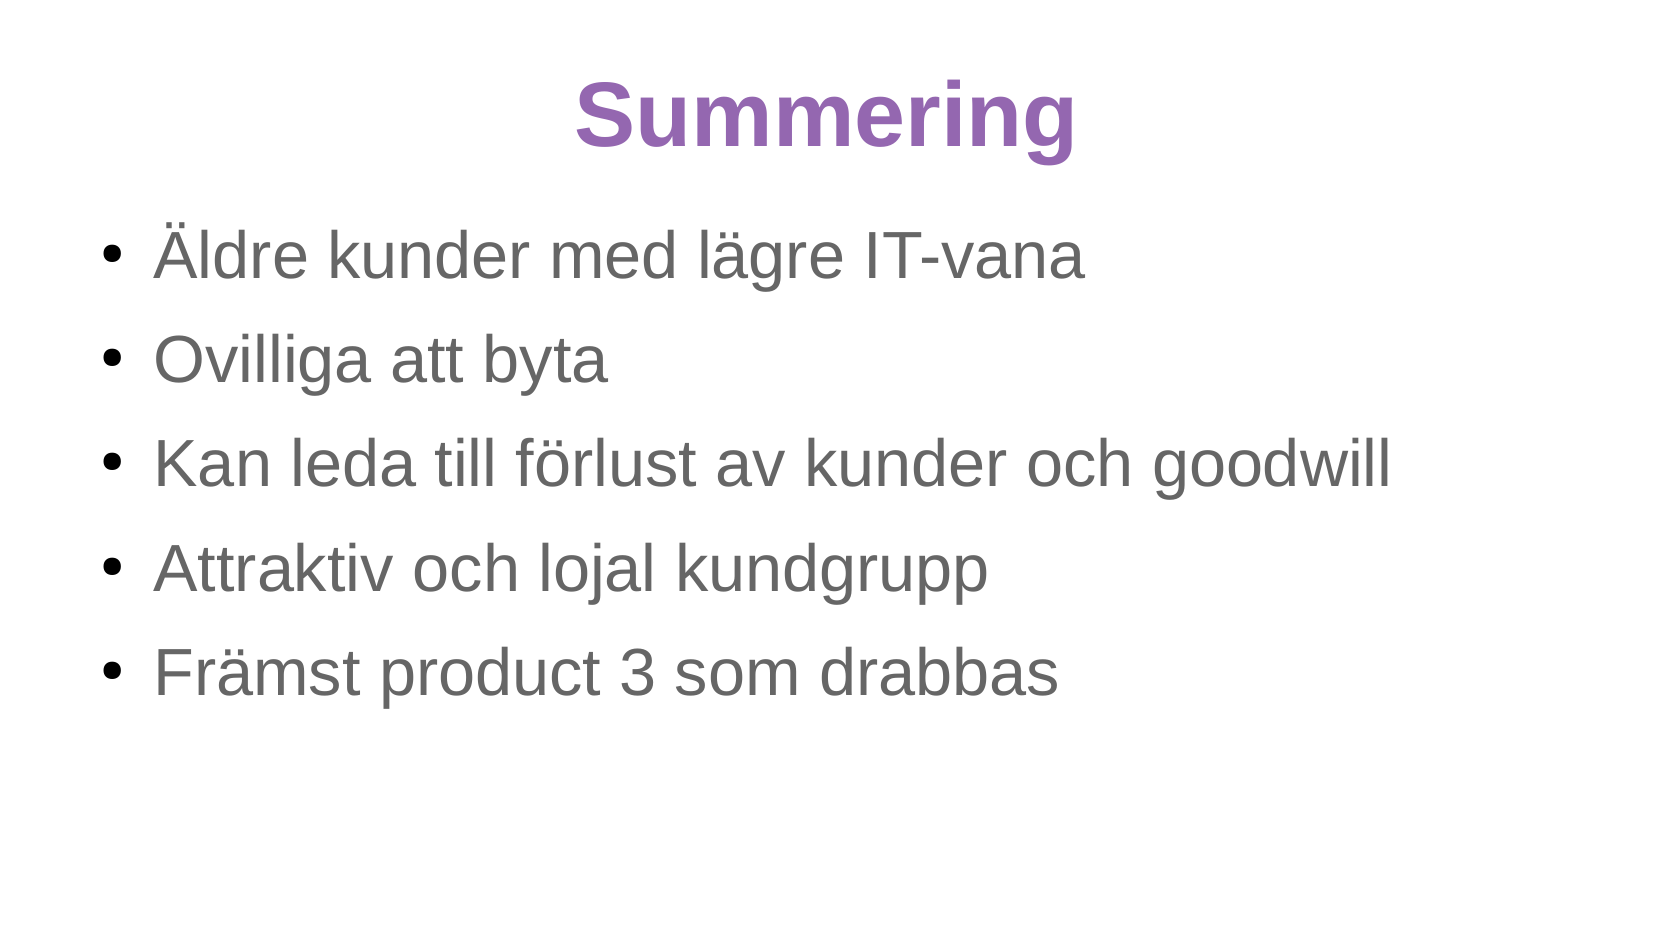

# Summering
Äldre kunder med lägre IT-vana
Ovilliga att byta
Kan leda till förlust av kunder och goodwill
Attraktiv och lojal kundgrupp
Främst product 3 som drabbas